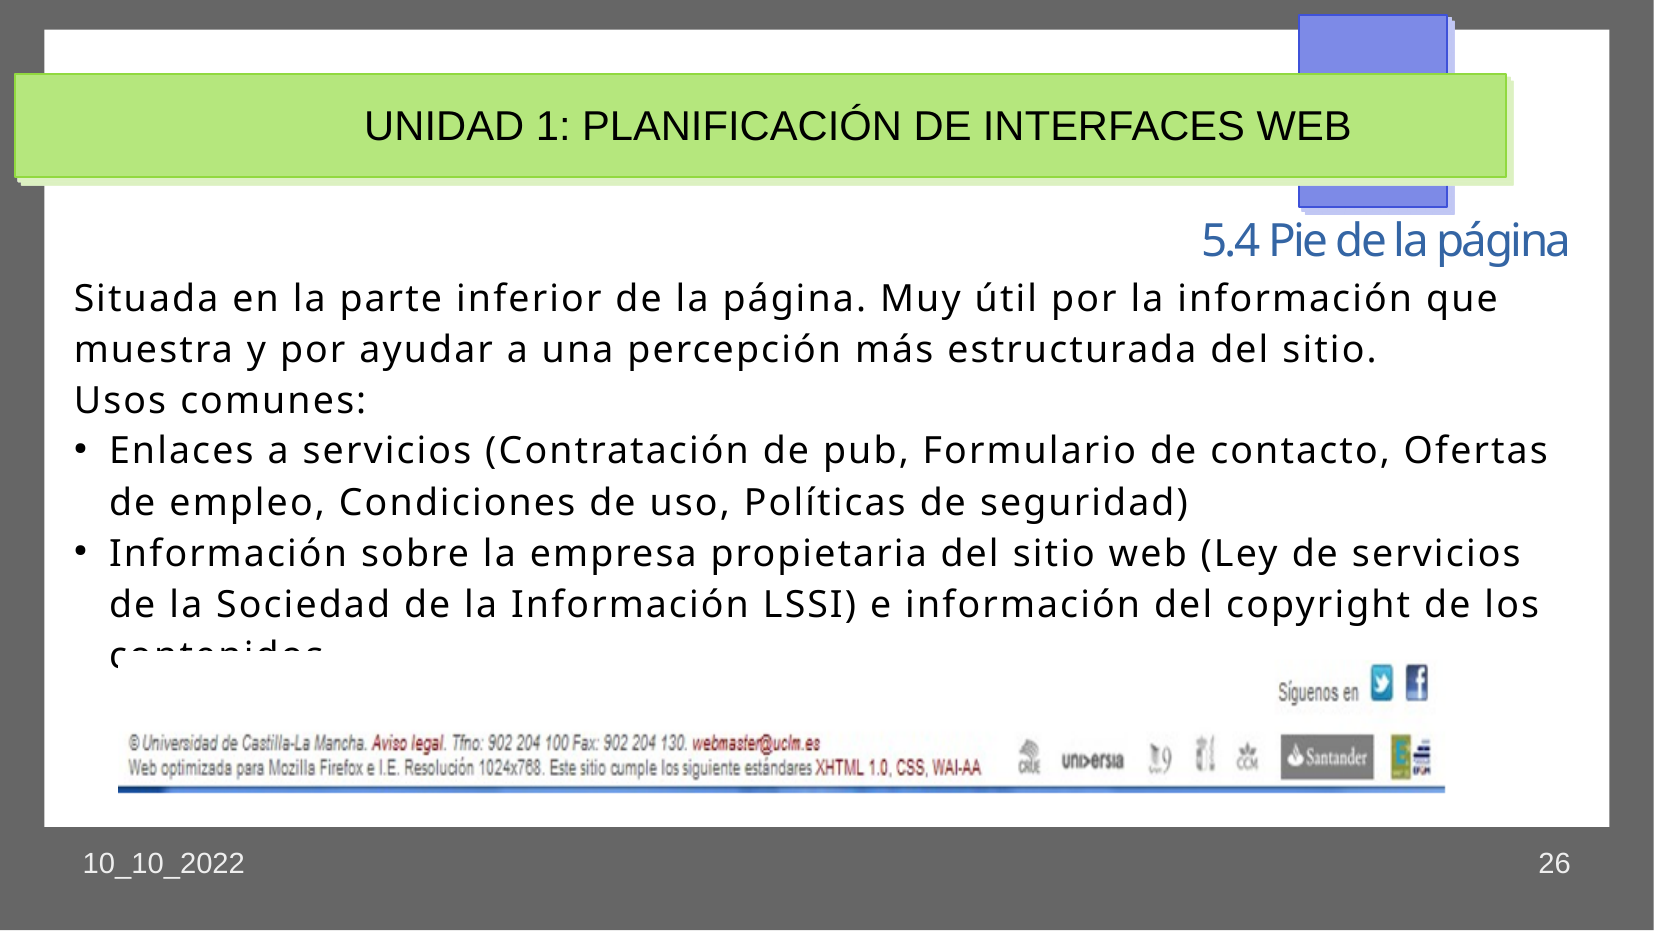

# UNIDAD 1: PLANIFICACIÓN DE INTERFACES WEB
5.4 Pie de la página
Situada en la parte inferior de la página. Muy útil por la información que muestra y por ayudar a una percepción más estructurada del sitio.
Usos comunes:
Enlaces a servicios (Contratación de pub, Formulario de contacto, Ofertas de empleo, Condiciones de uso, Políticas de seguridad)
Información sobre la empresa propietaria del sitio web (Ley de servicios de la Sociedad de la Información LSSI) e información del copyright de los contenidos.
10_10_2022
26